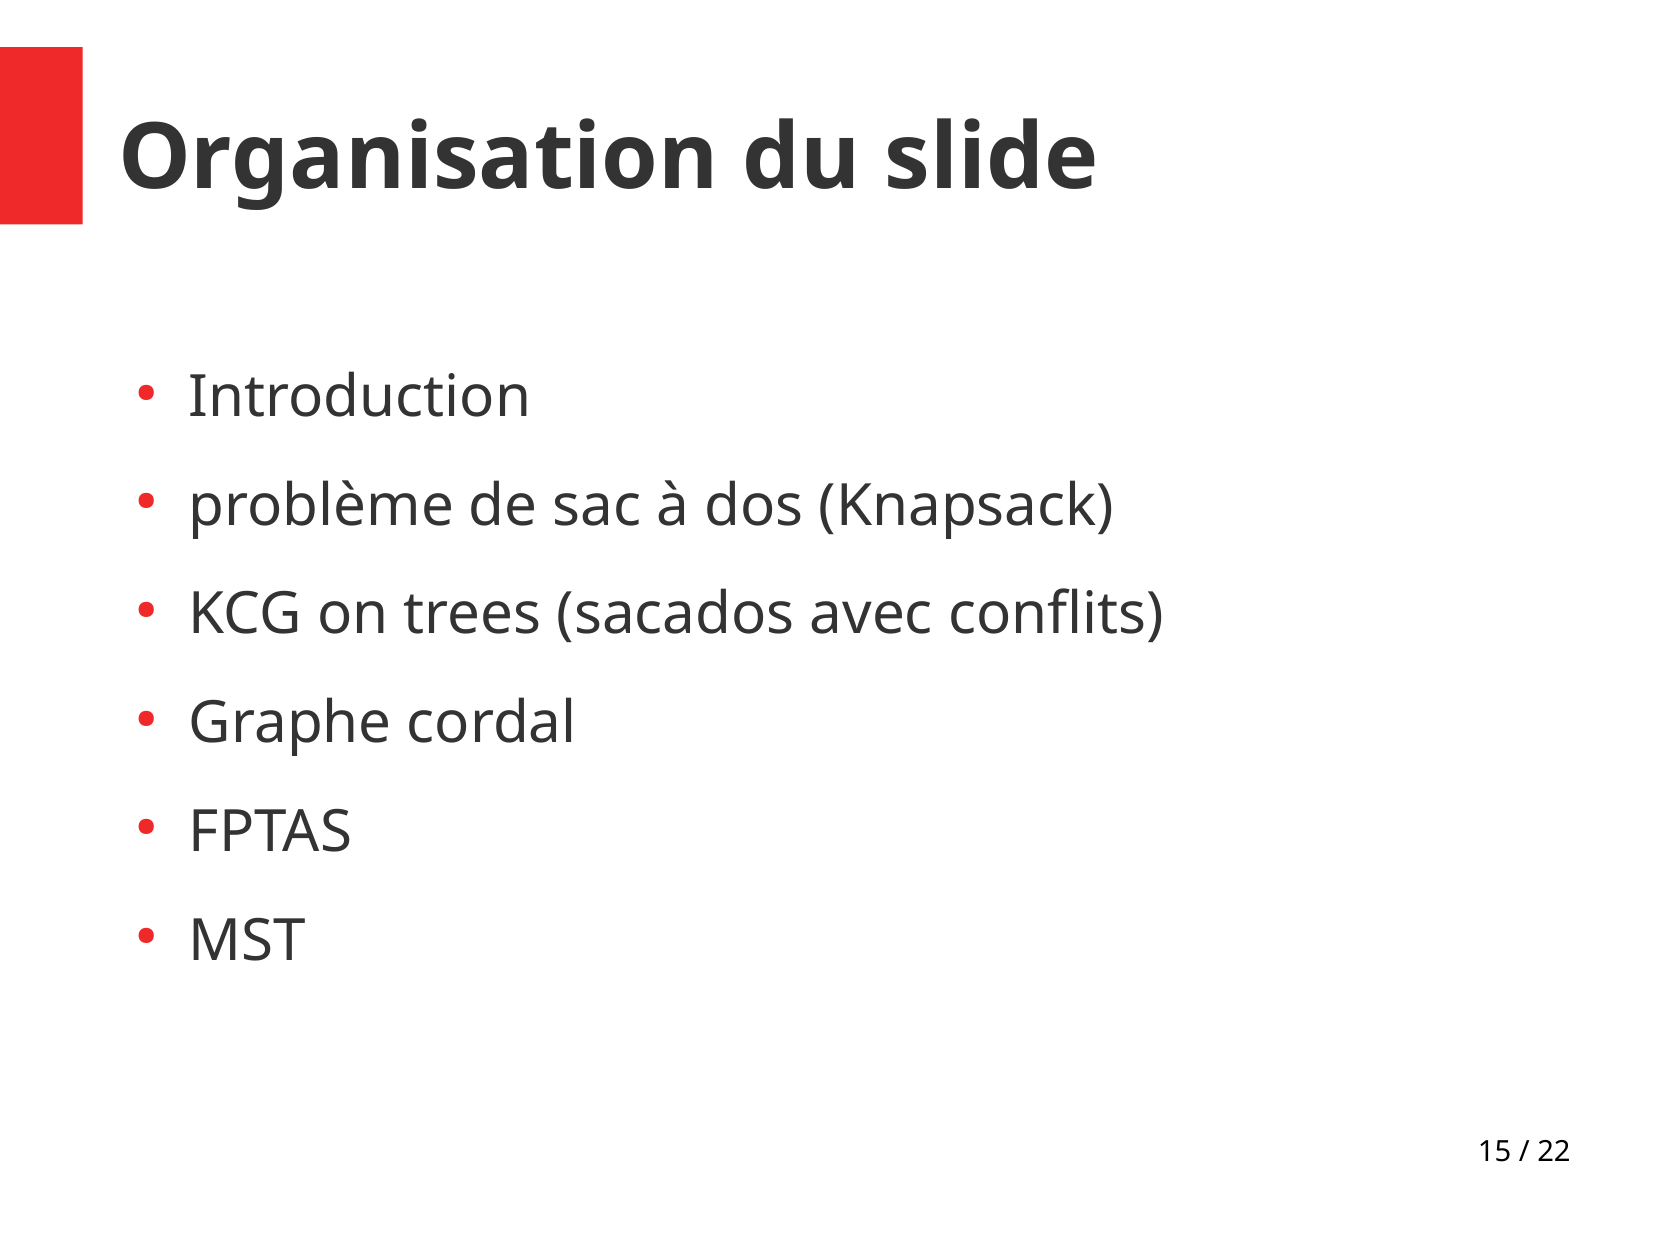

# Organisation du slide
Introduction
problème de sac à dos (Knapsack)
KCG on trees (sacados avec conflits)
Graphe cordal
FPTAS
MST
15